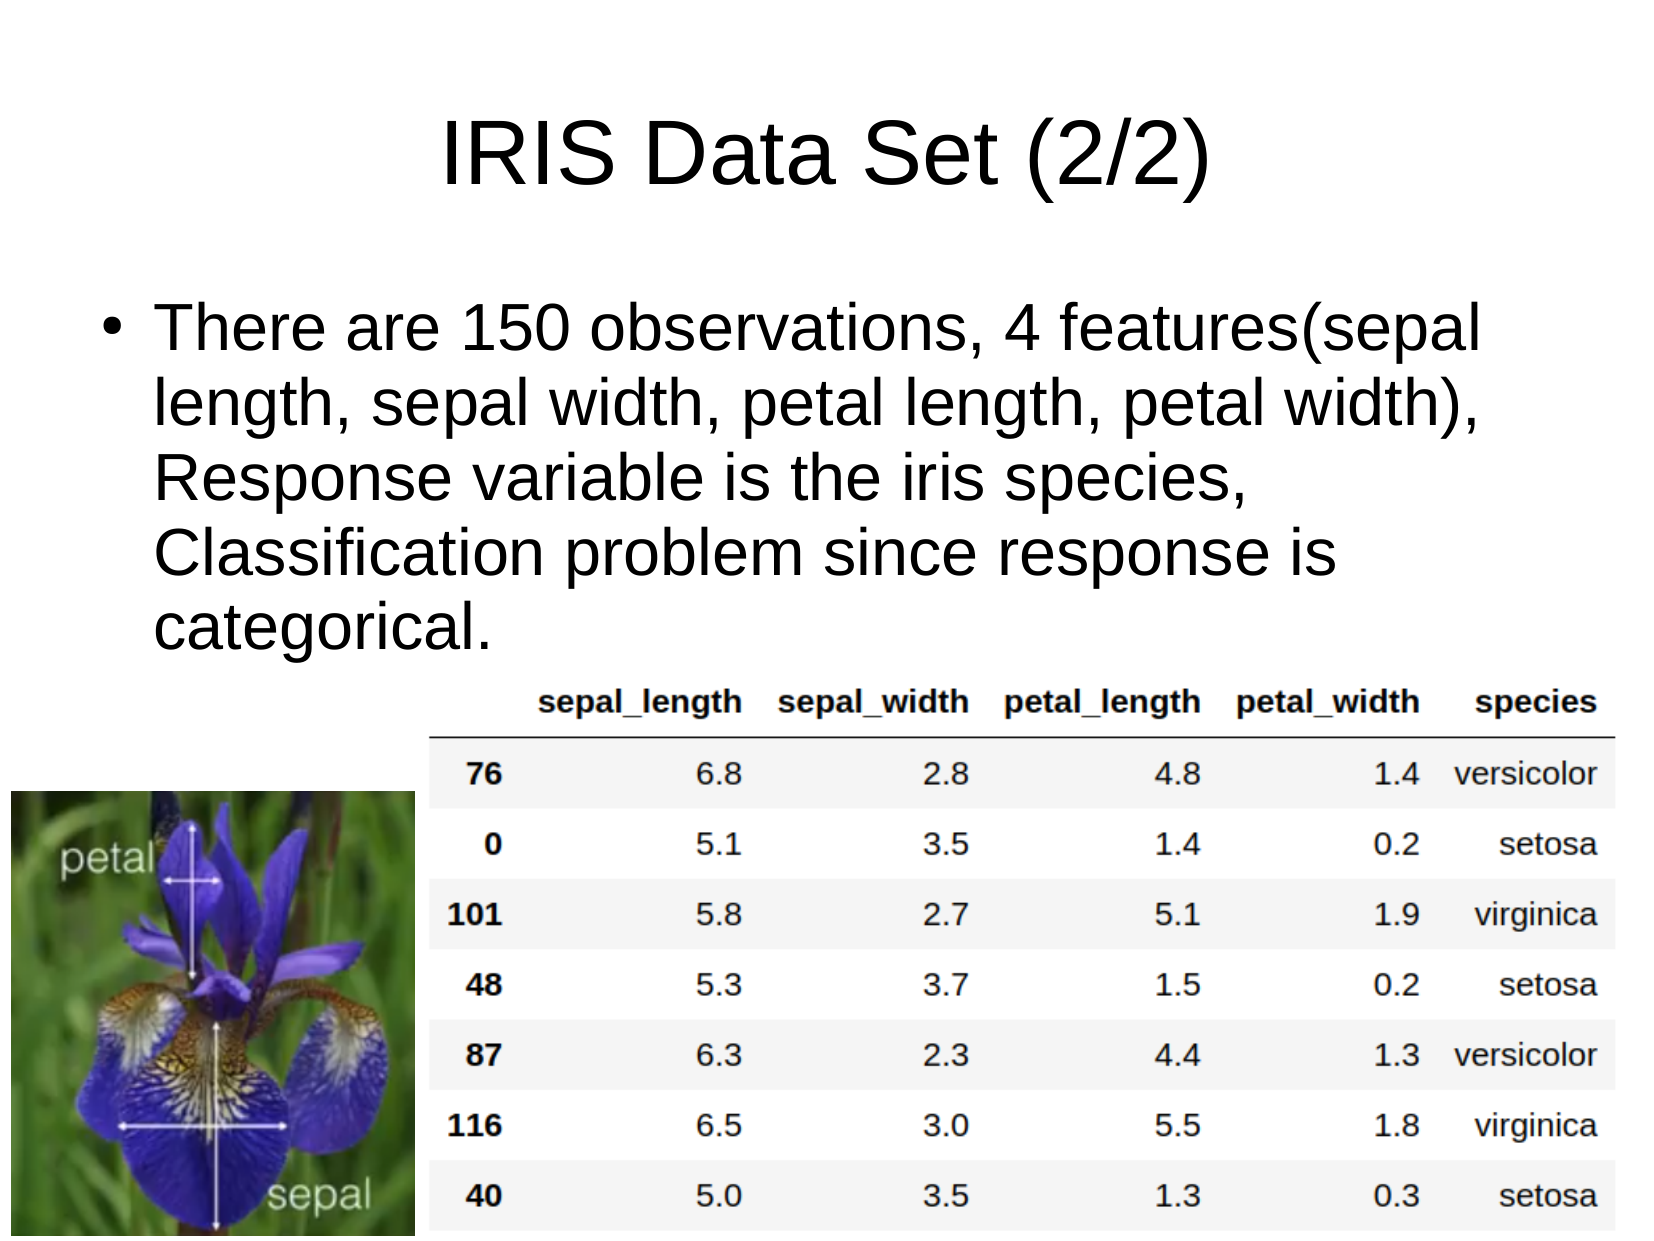

# IRIS Data Set (2/2)
There are 150 observations, 4 features(sepal length, sepal width, petal length, petal width), Response variable is the iris species, Classification problem since response is categorical.